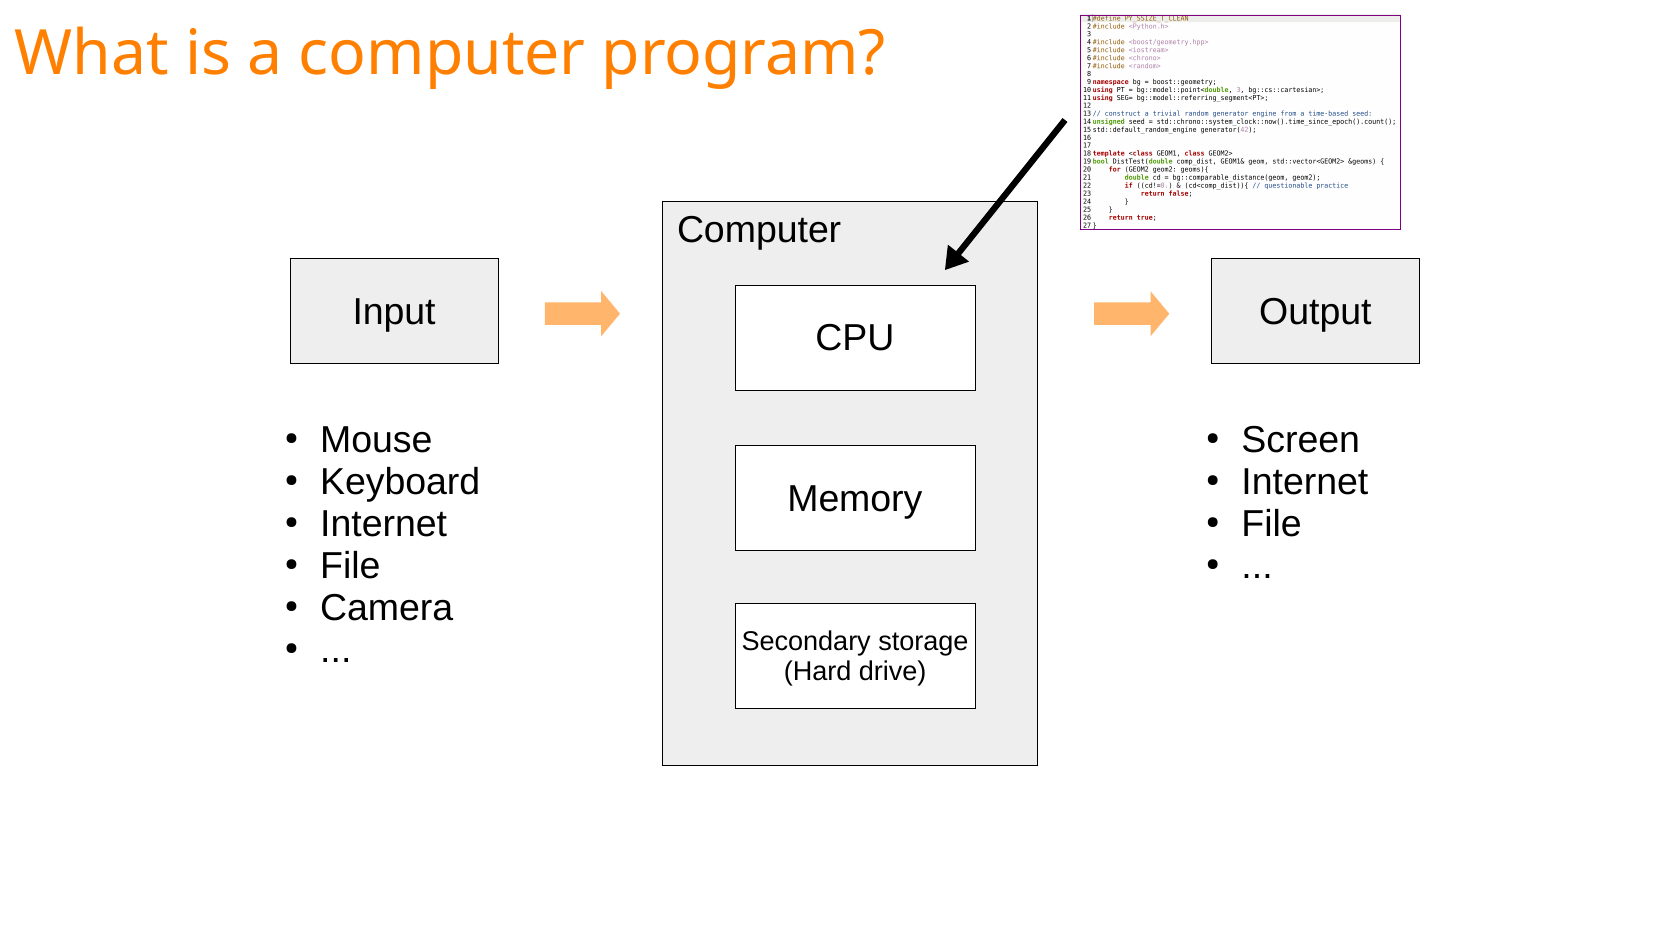

What is a computer program?
Computer
Input
Output
CPU
Mouse
Keyboard
Internet
File
Camera
...
Screen
Internet
File
...
Memory
Secondary storage
(Hard drive)